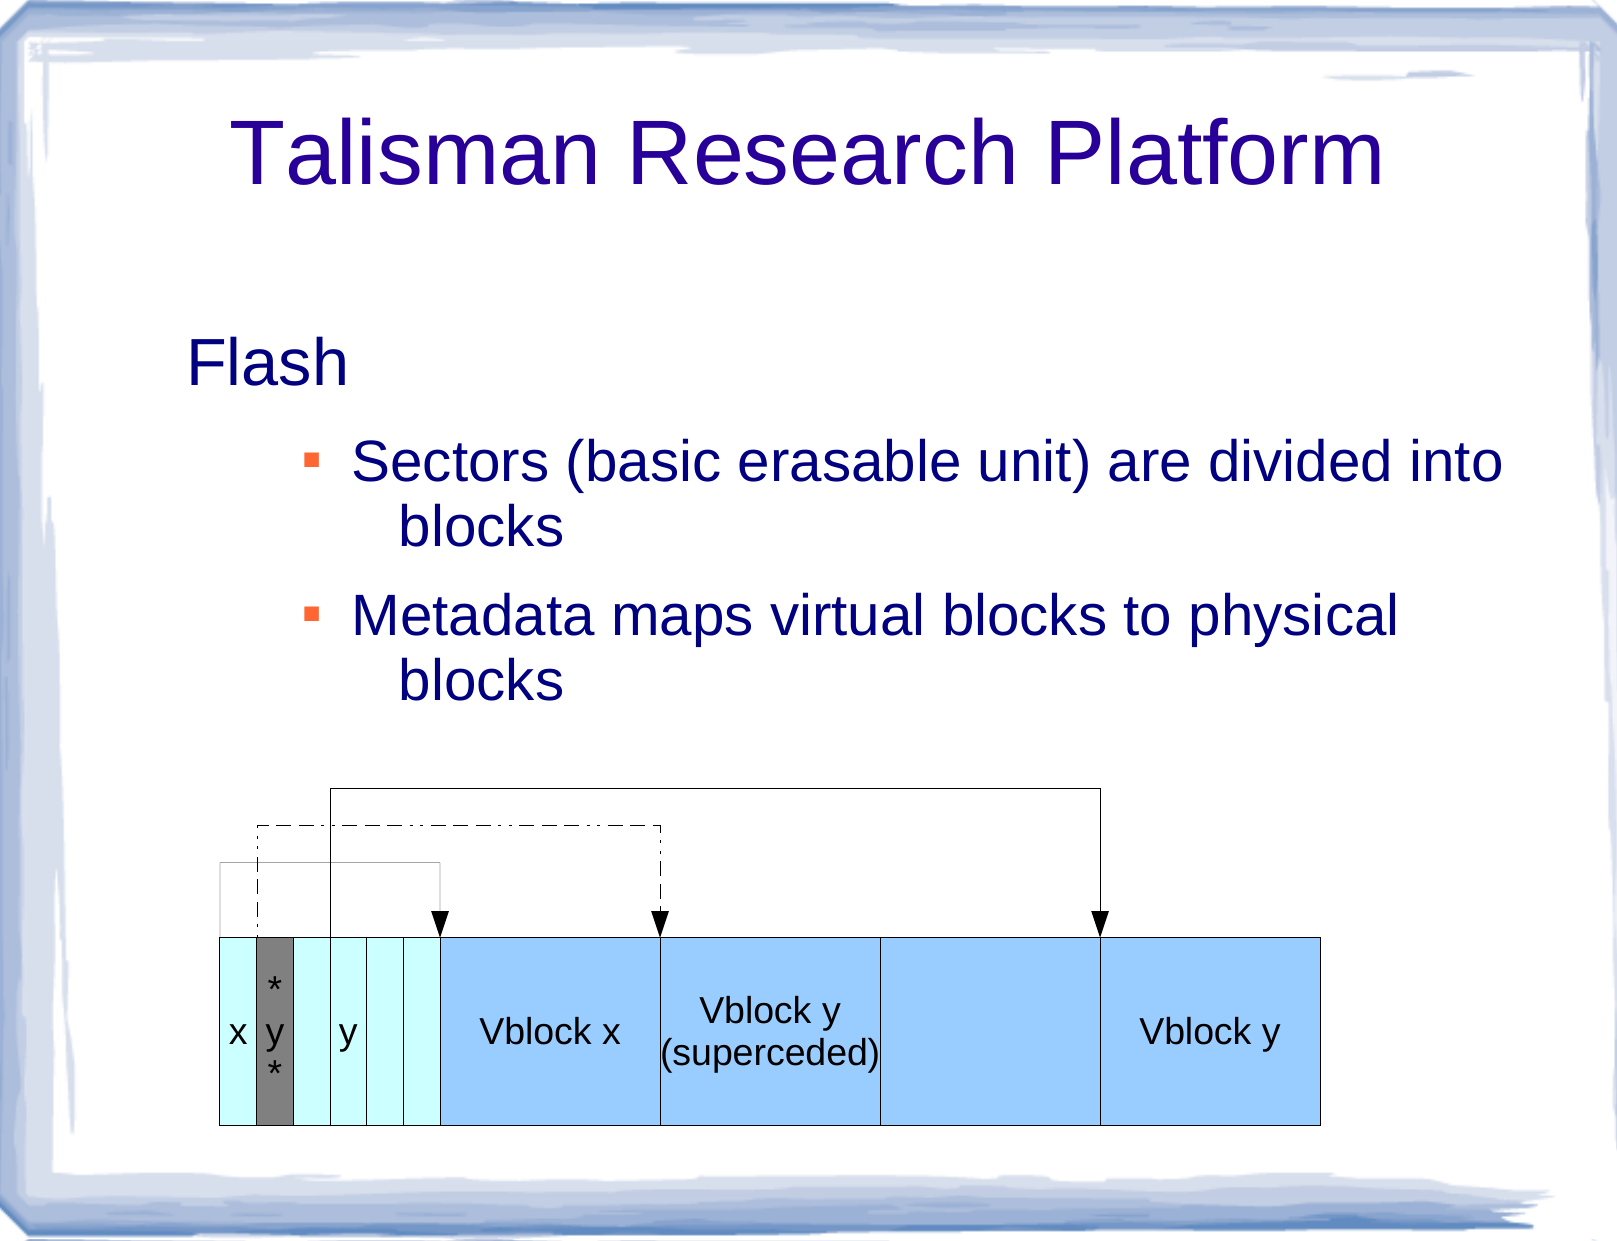

# Talisman Research Platform
Flash
Sectors (basic erasable unit) are divided into blocks
Metadata maps virtual blocks to physical blocks
x
*
y
*
y
Vblock x
Vblock y
(superceded)
Vblock y